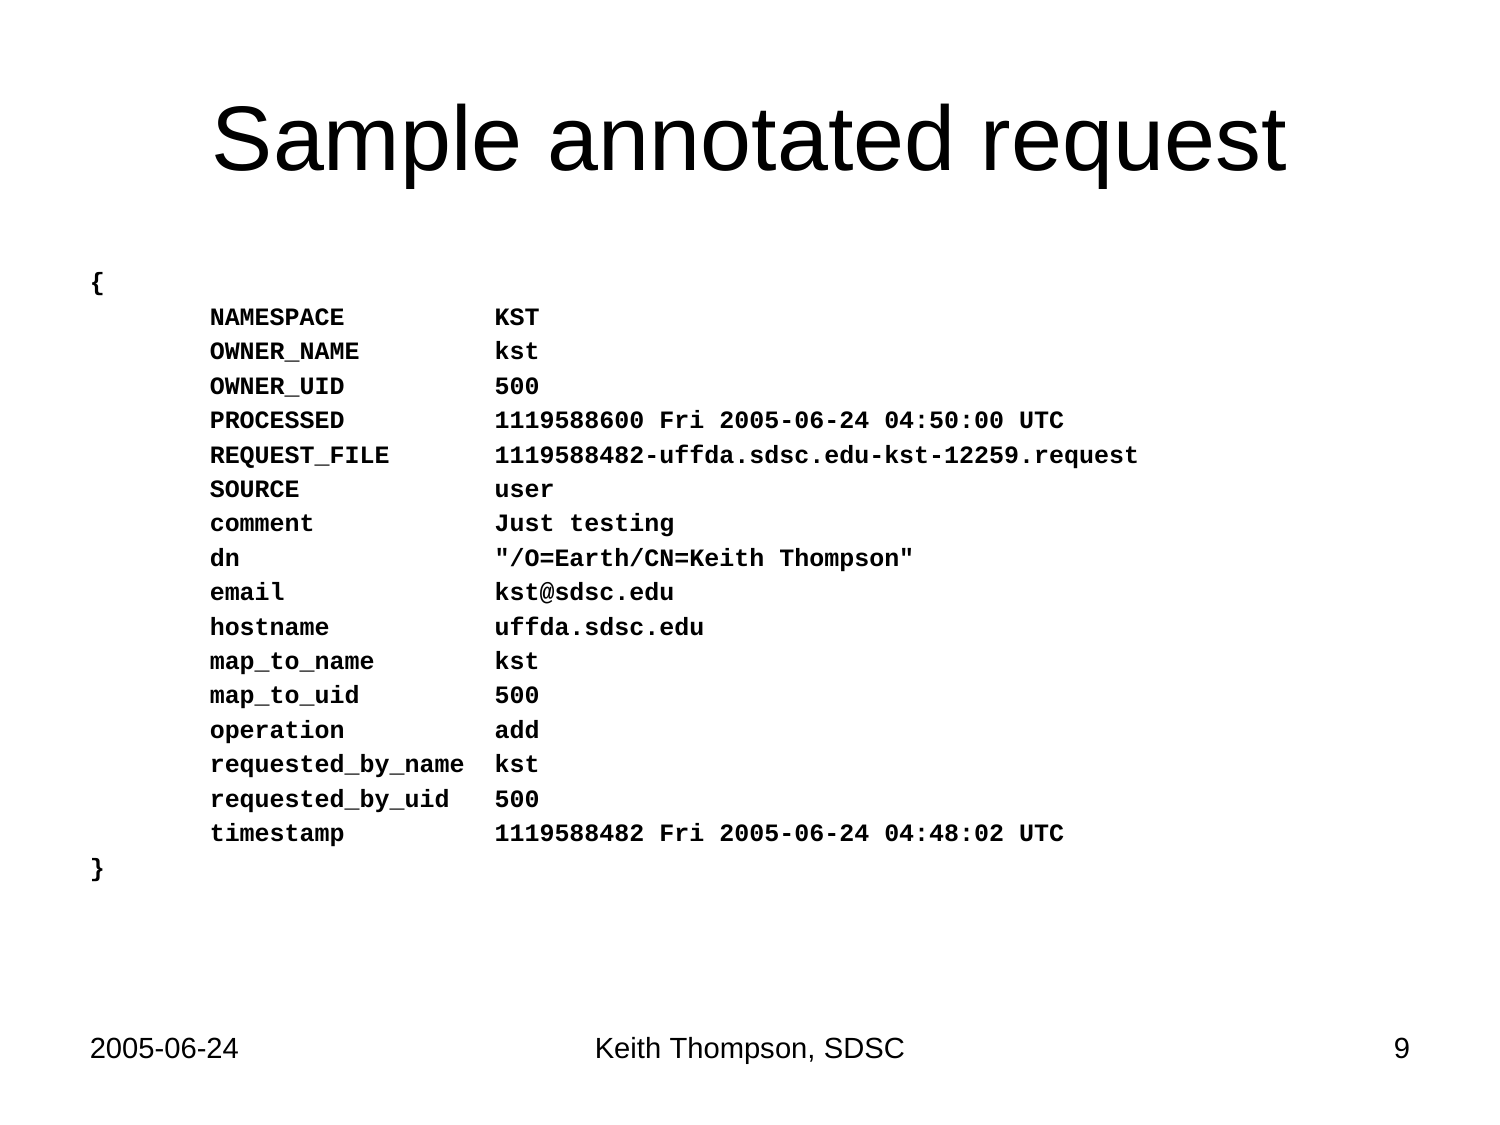

# Sample annotated request
{
 NAMESPACE KST
 OWNER_NAME kst
 OWNER_UID 500
 PROCESSED 1119588600 Fri 2005-06-24 04:50:00 UTC
 REQUEST_FILE 1119588482-uffda.sdsc.edu-kst-12259.request
 SOURCE user
 comment Just testing
 dn "/O=Earth/CN=Keith Thompson"
 email kst@sdsc.edu
 hostname uffda.sdsc.edu
 map_to_name kst
 map_to_uid 500
 operation add
 requested_by_name kst
 requested_by_uid 500
 timestamp 1119588482 Fri 2005-06-24 04:48:02 UTC
}
2005-06-24
Keith Thompson, SDSC
9